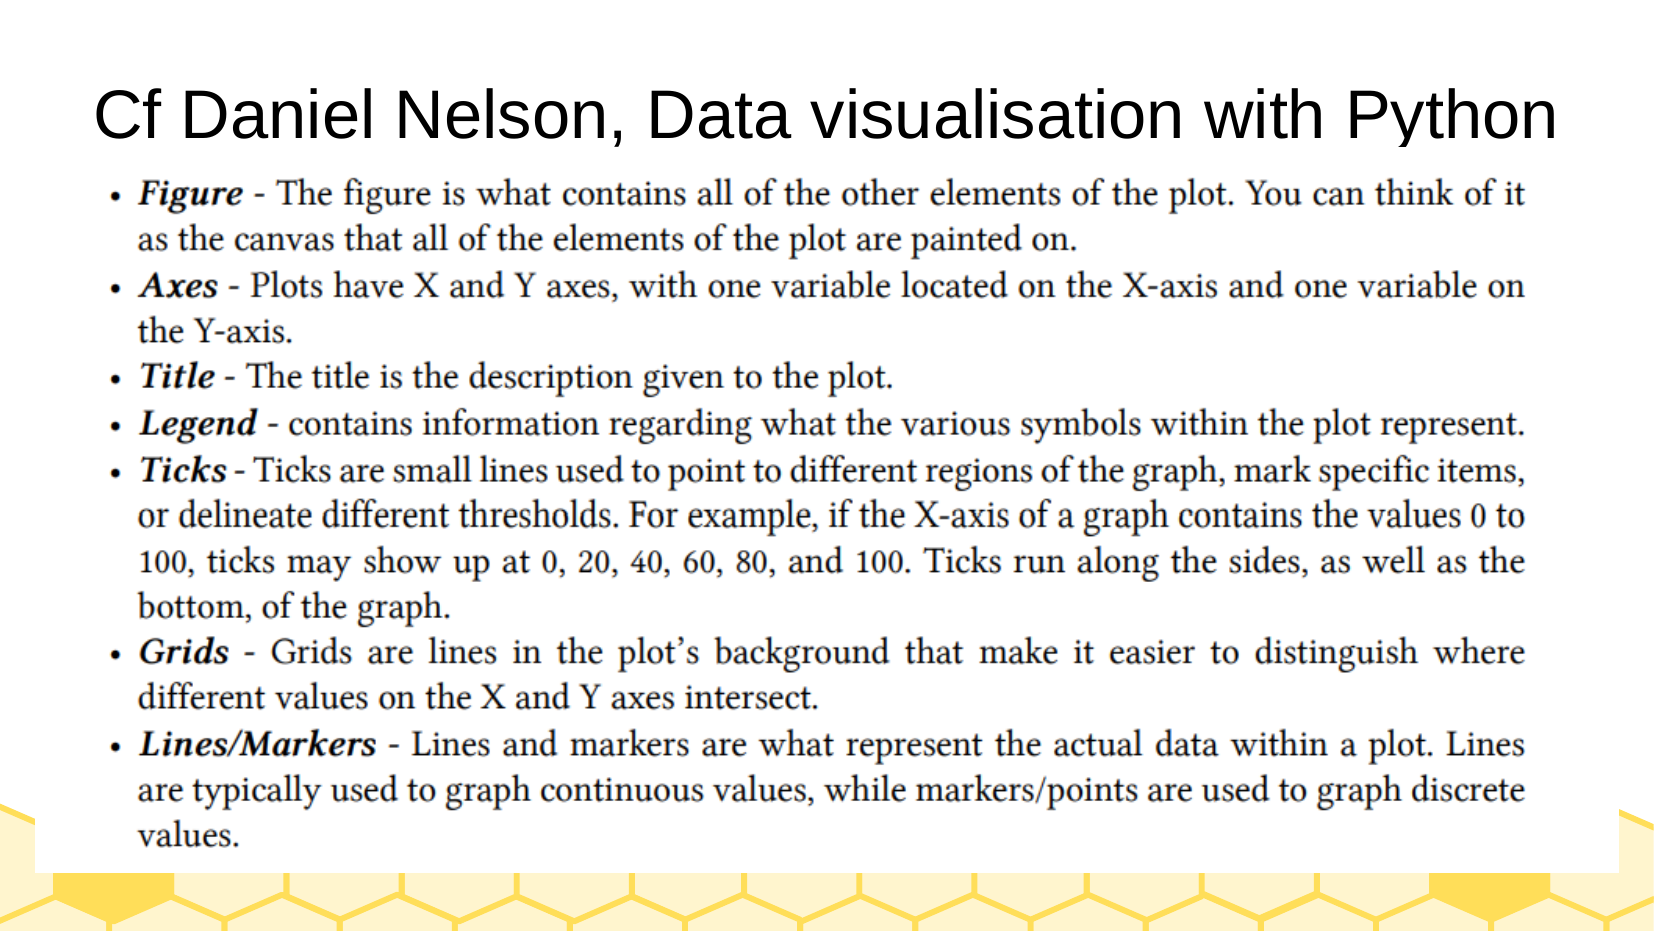

# Cf Daniel Nelson, Data visualisation with Python